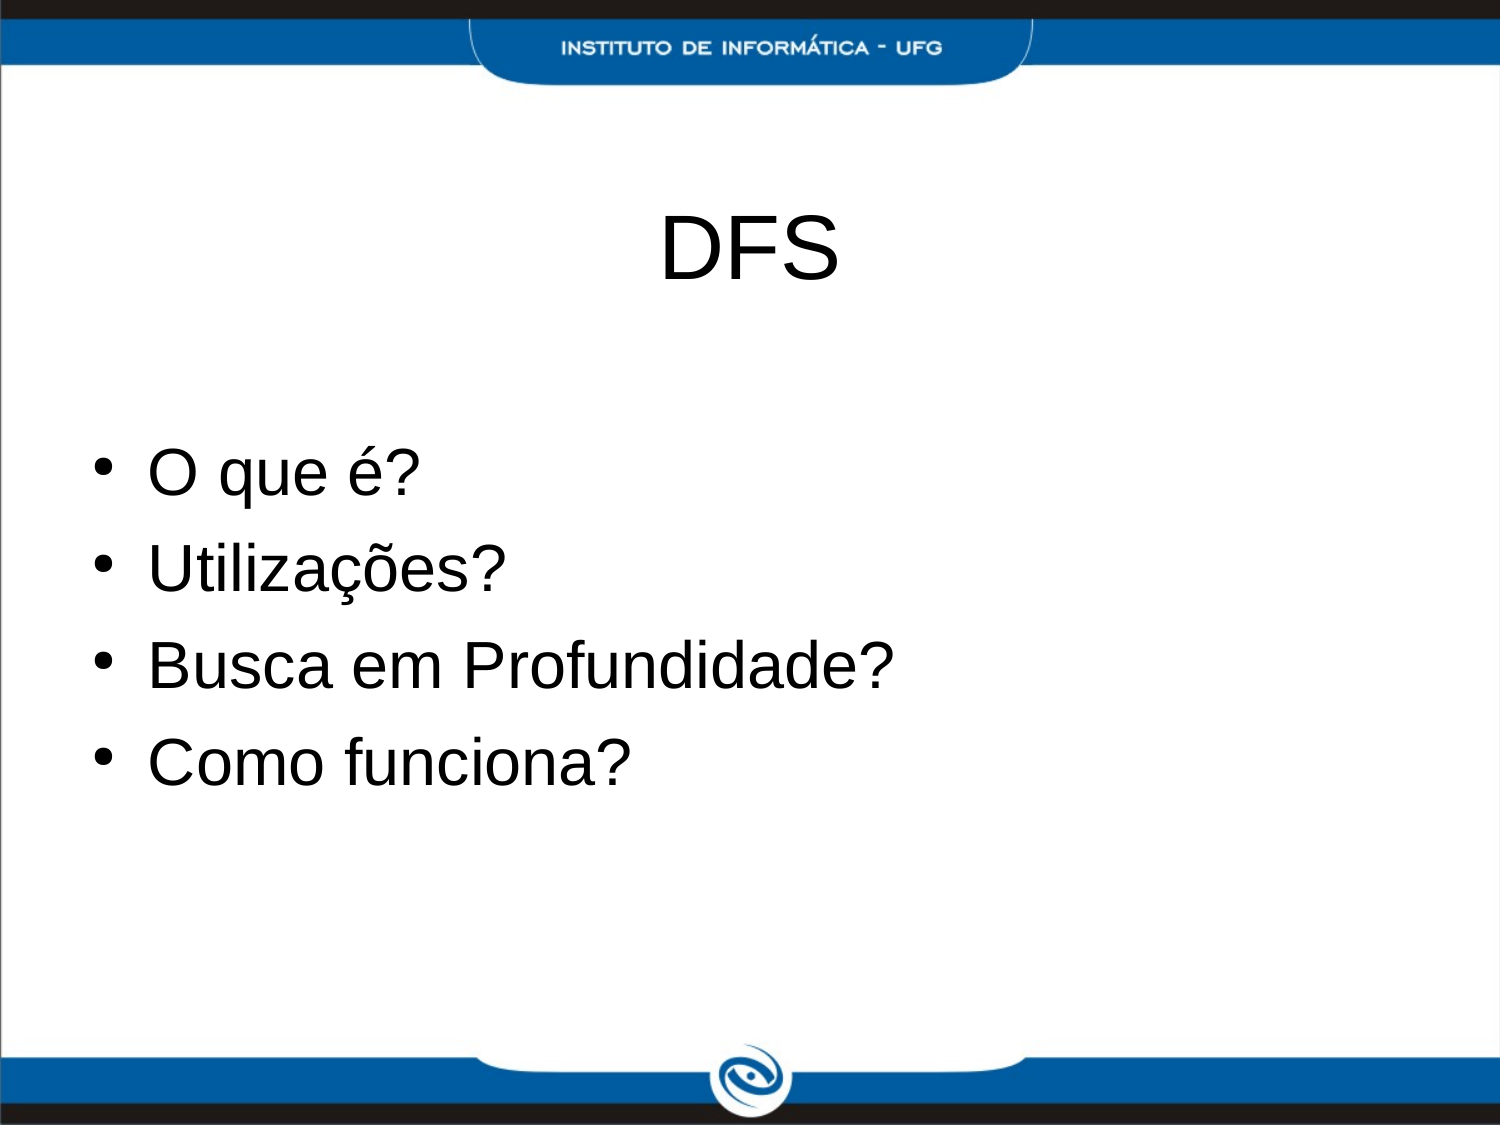

# DFS
O que é?
Utilizações?
Busca em Profundidade?
Como funciona?